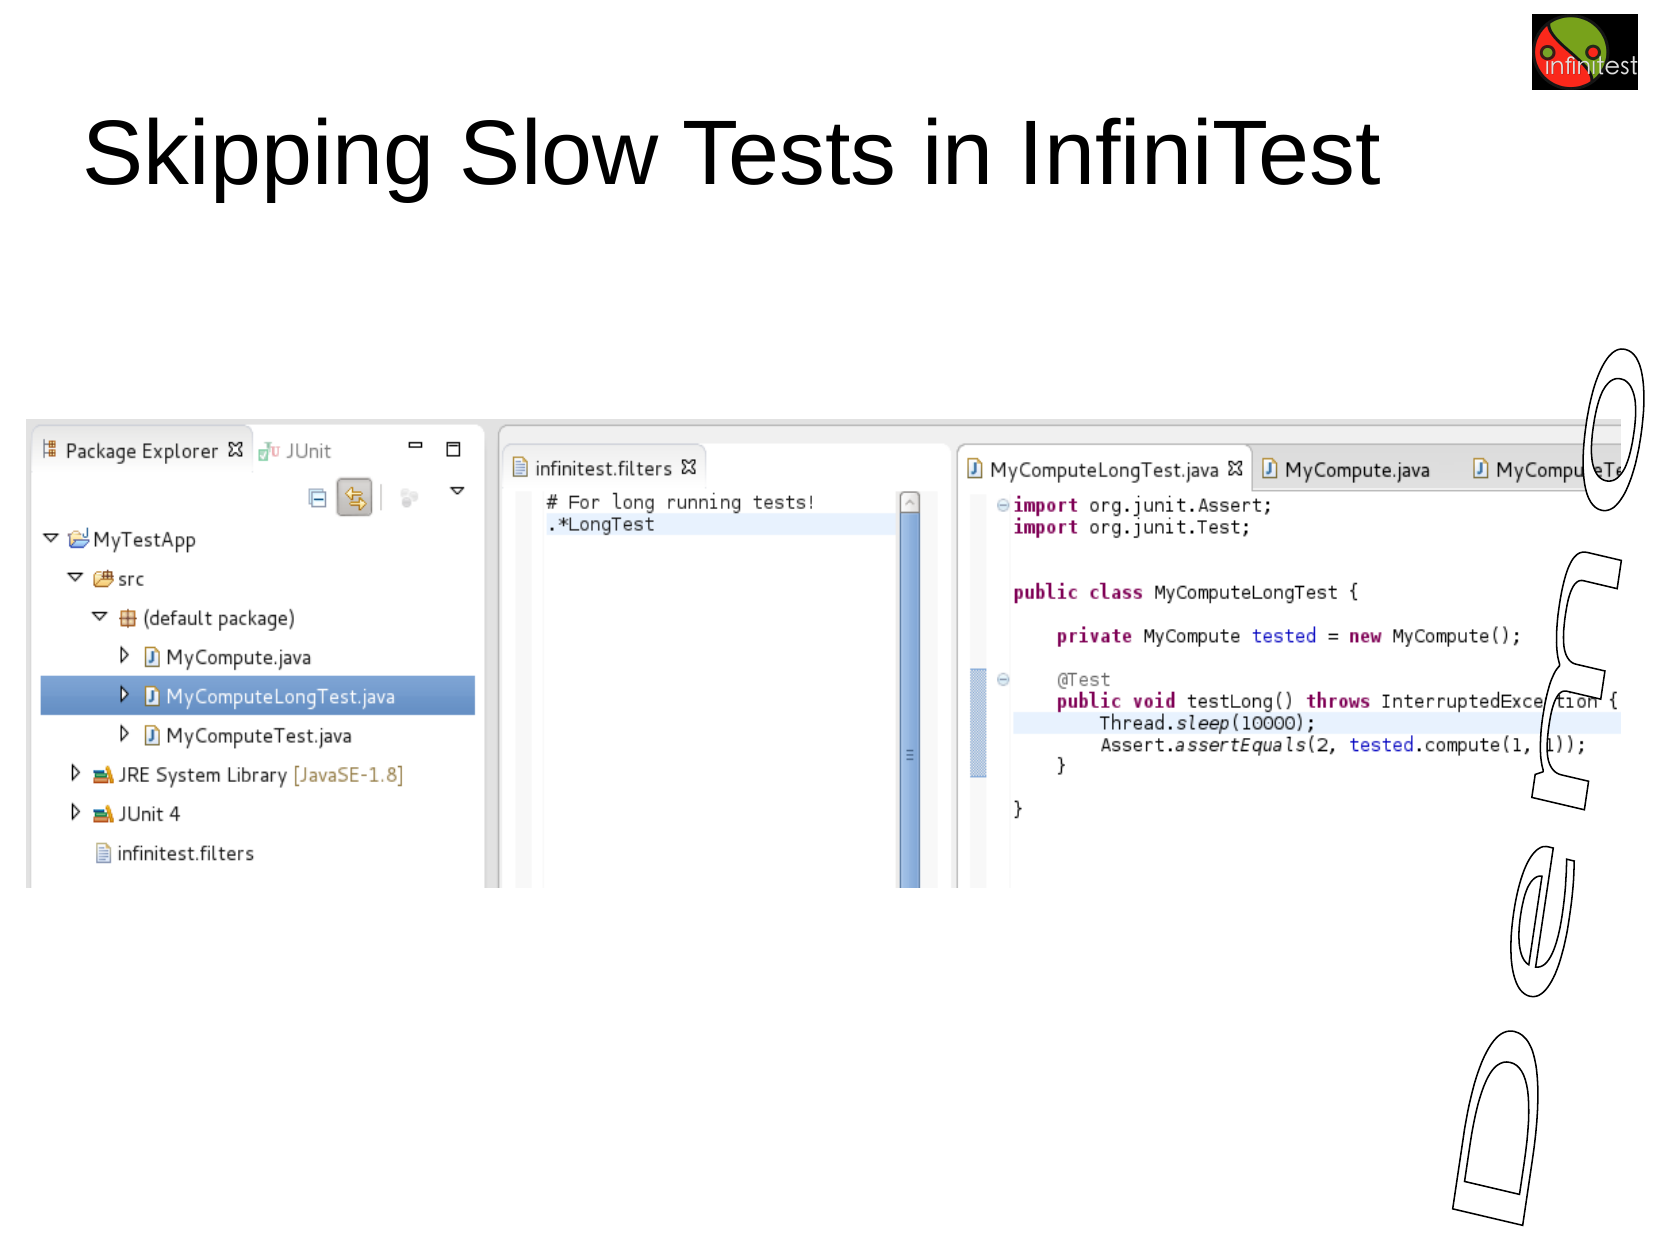

# Skipping Slow Tests in InfiniTest
Demo